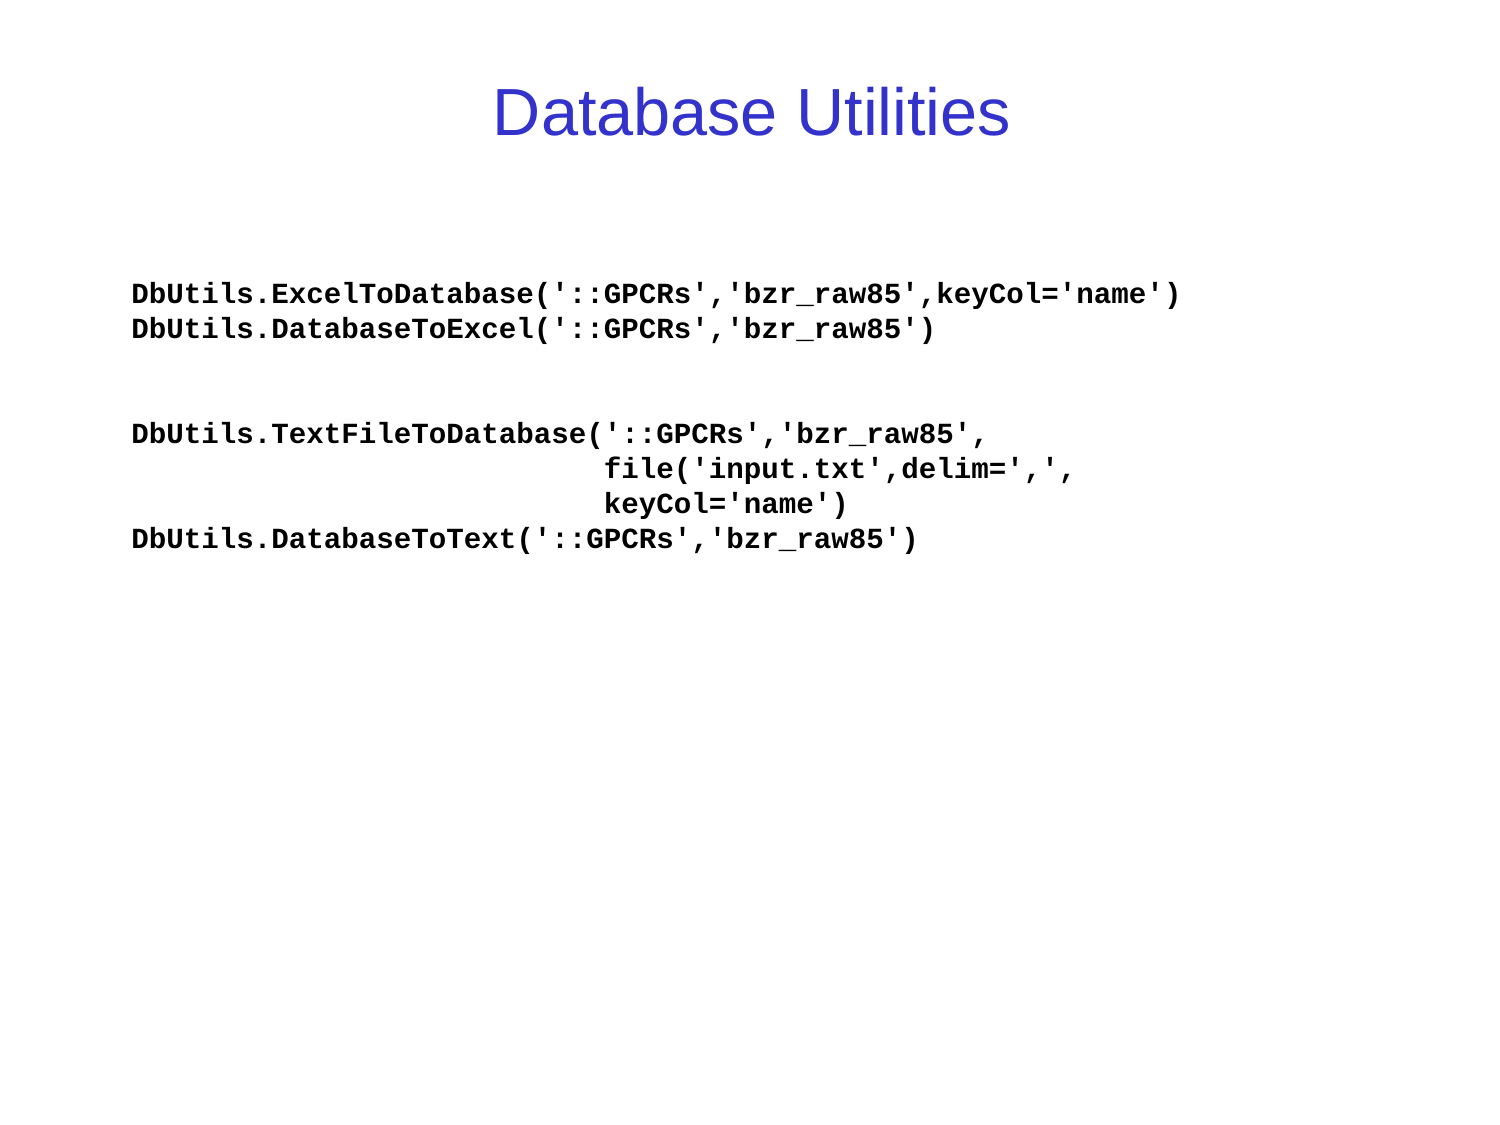

# Database Utilities
DbUtils.ExcelToDatabase('::GPCRs','bzr_raw85',keyCol='name')
DbUtils.DatabaseToExcel('::GPCRs','bzr_raw85')
DbUtils.TextFileToDatabase('::GPCRs','bzr_raw85',
 file('input.txt',delim=',',
 keyCol='name')
DbUtils.DatabaseToText('::GPCRs','bzr_raw85')